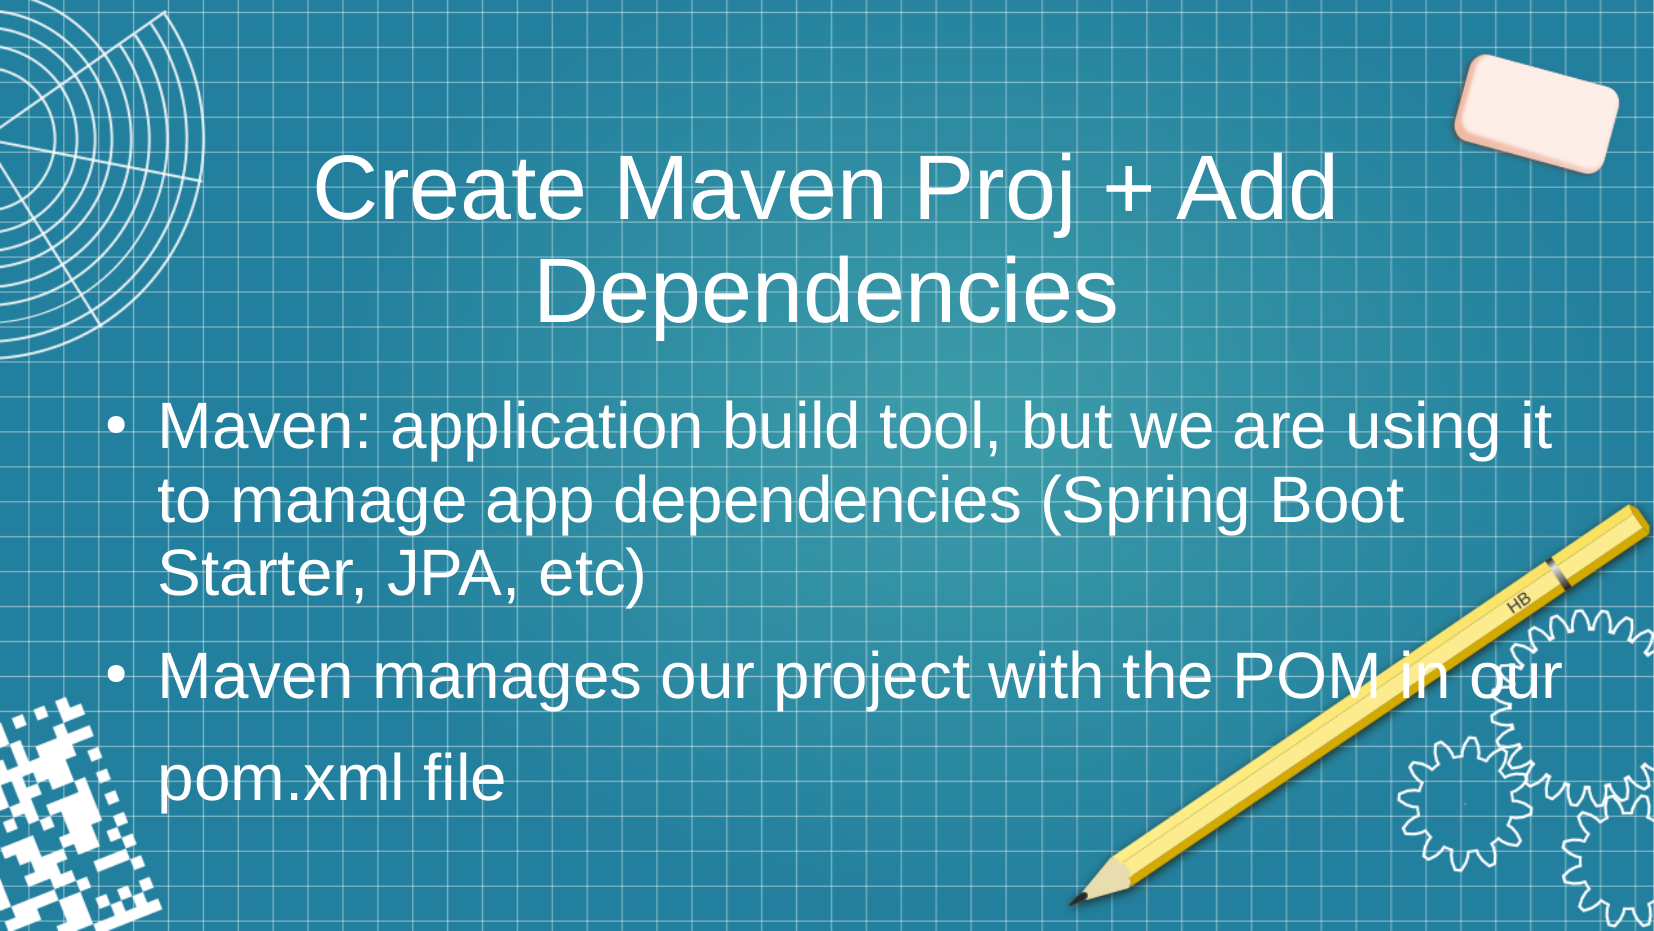

# Create Maven Proj + Add Dependencies
Maven: application build tool, but we are using it to manage app dependencies (Spring Boot Starter, JPA, etc)
Maven manages our project with the POM in our
pom.xml file